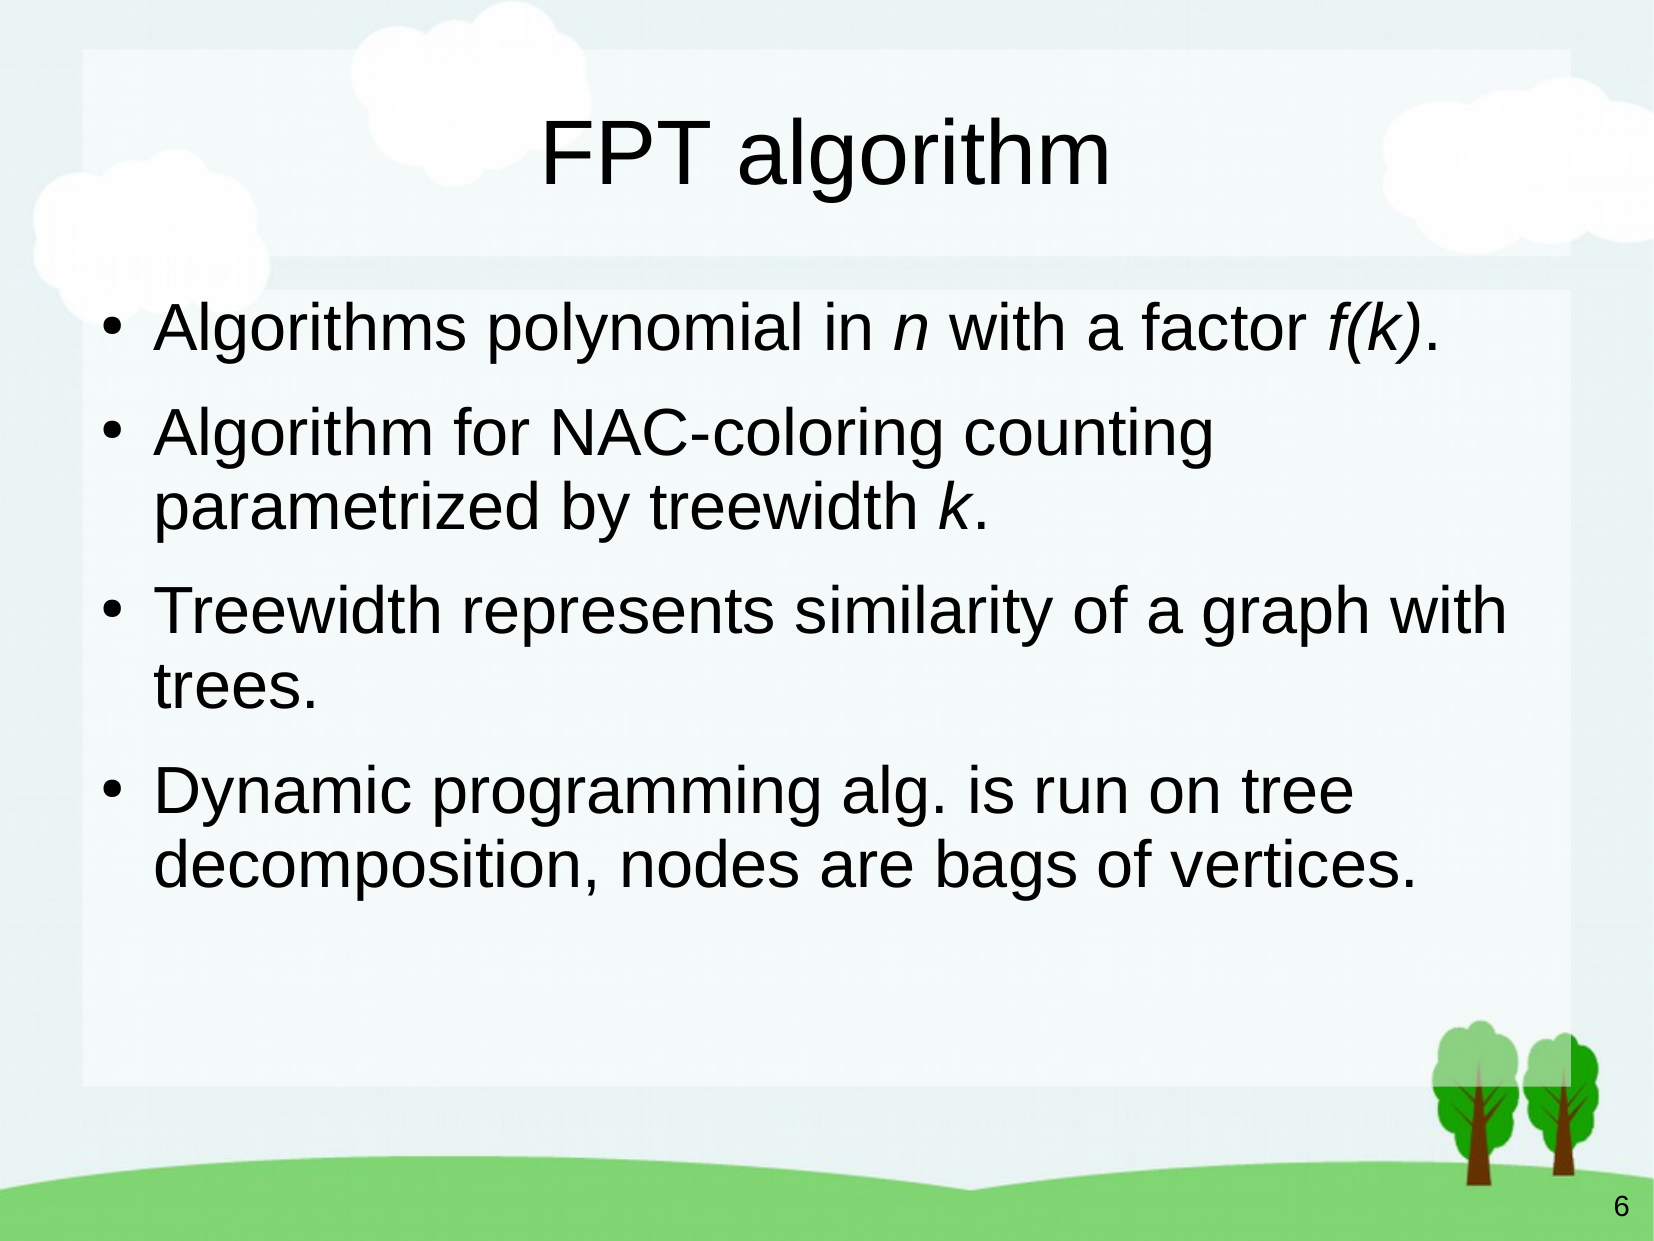

# FPT algorithm
Algorithms polynomial in n with a factor f(k).
Algorithm for NAC-coloring counting parametrized by treewidth k.
Treewidth represents similarity of a graph with trees.
Dynamic programming alg. is run on tree decomposition, nodes are bags of vertices.
6